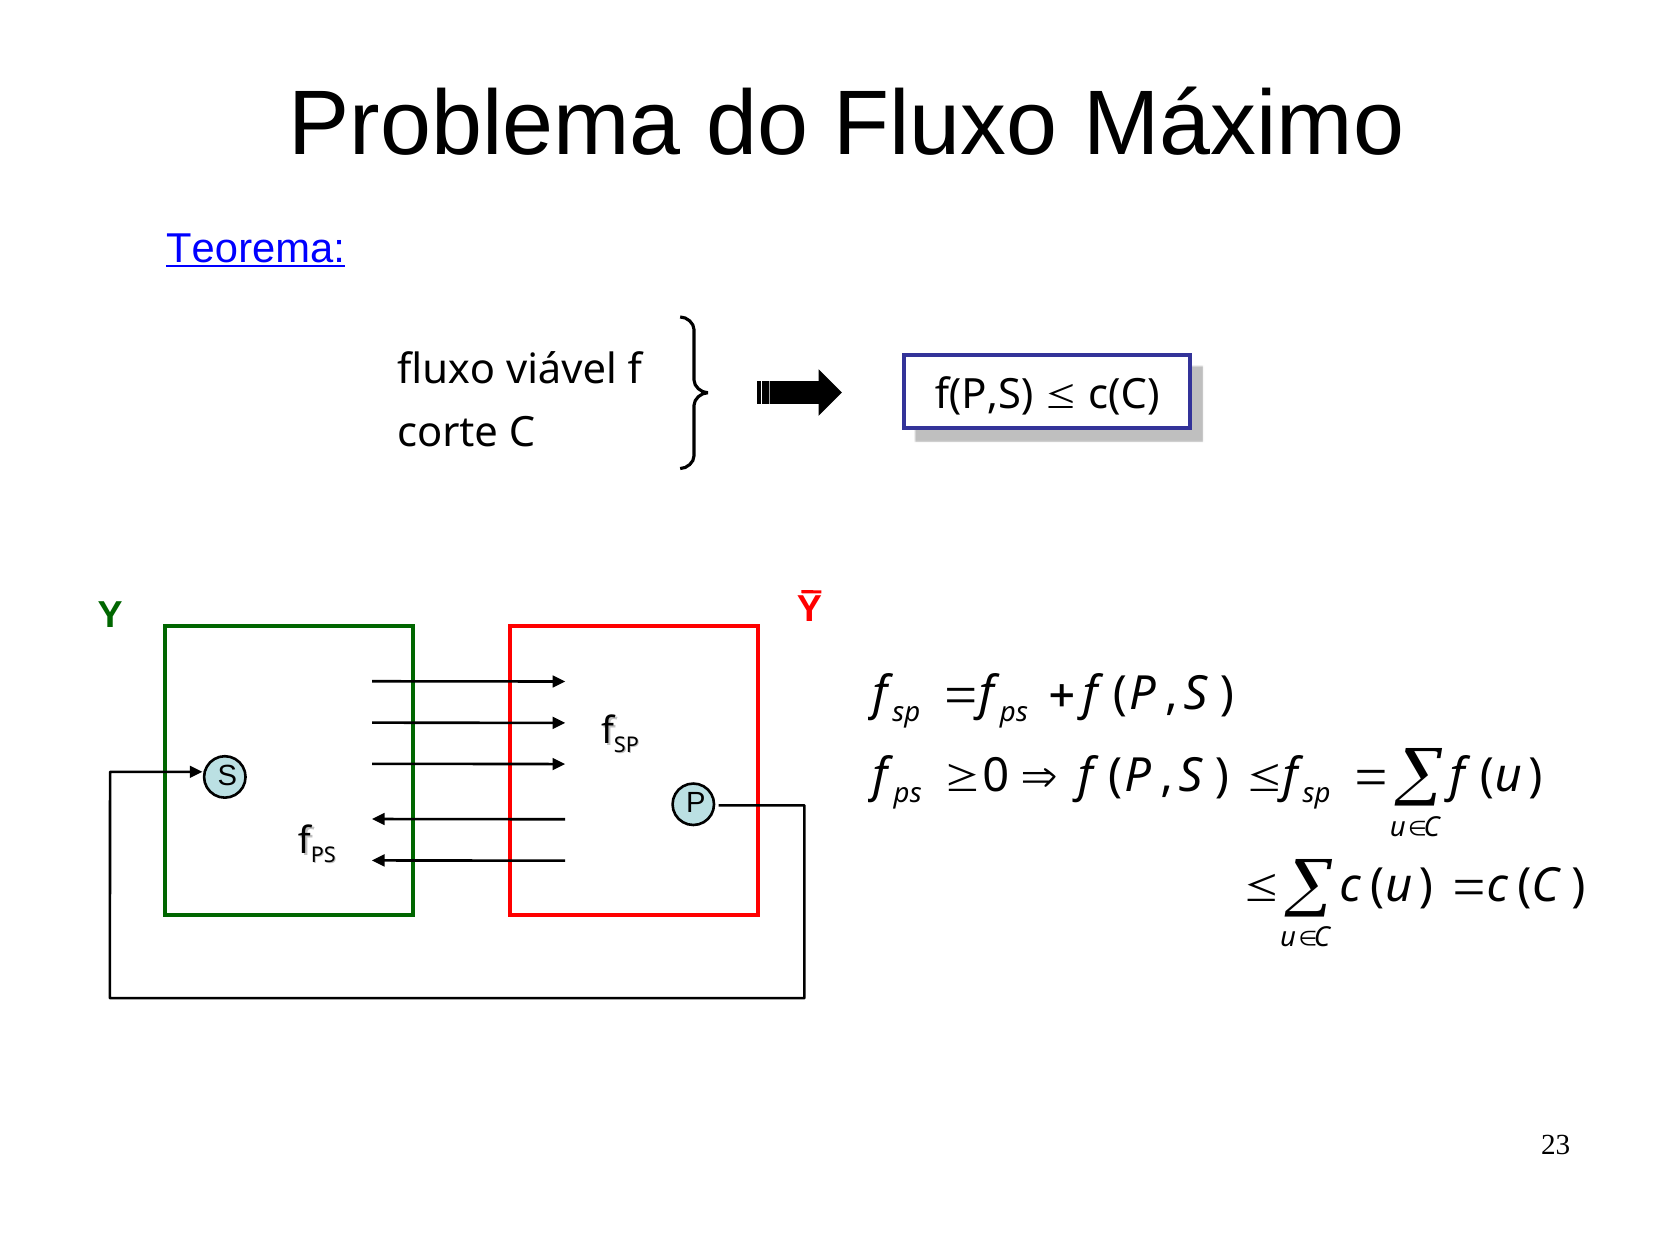

# Problema do Fluxo Máximo
Teorema:
 fluxo viável f
 corte C
f(P,S)  c(C)‏
Y
Y
fSP
S
P
fPS
23